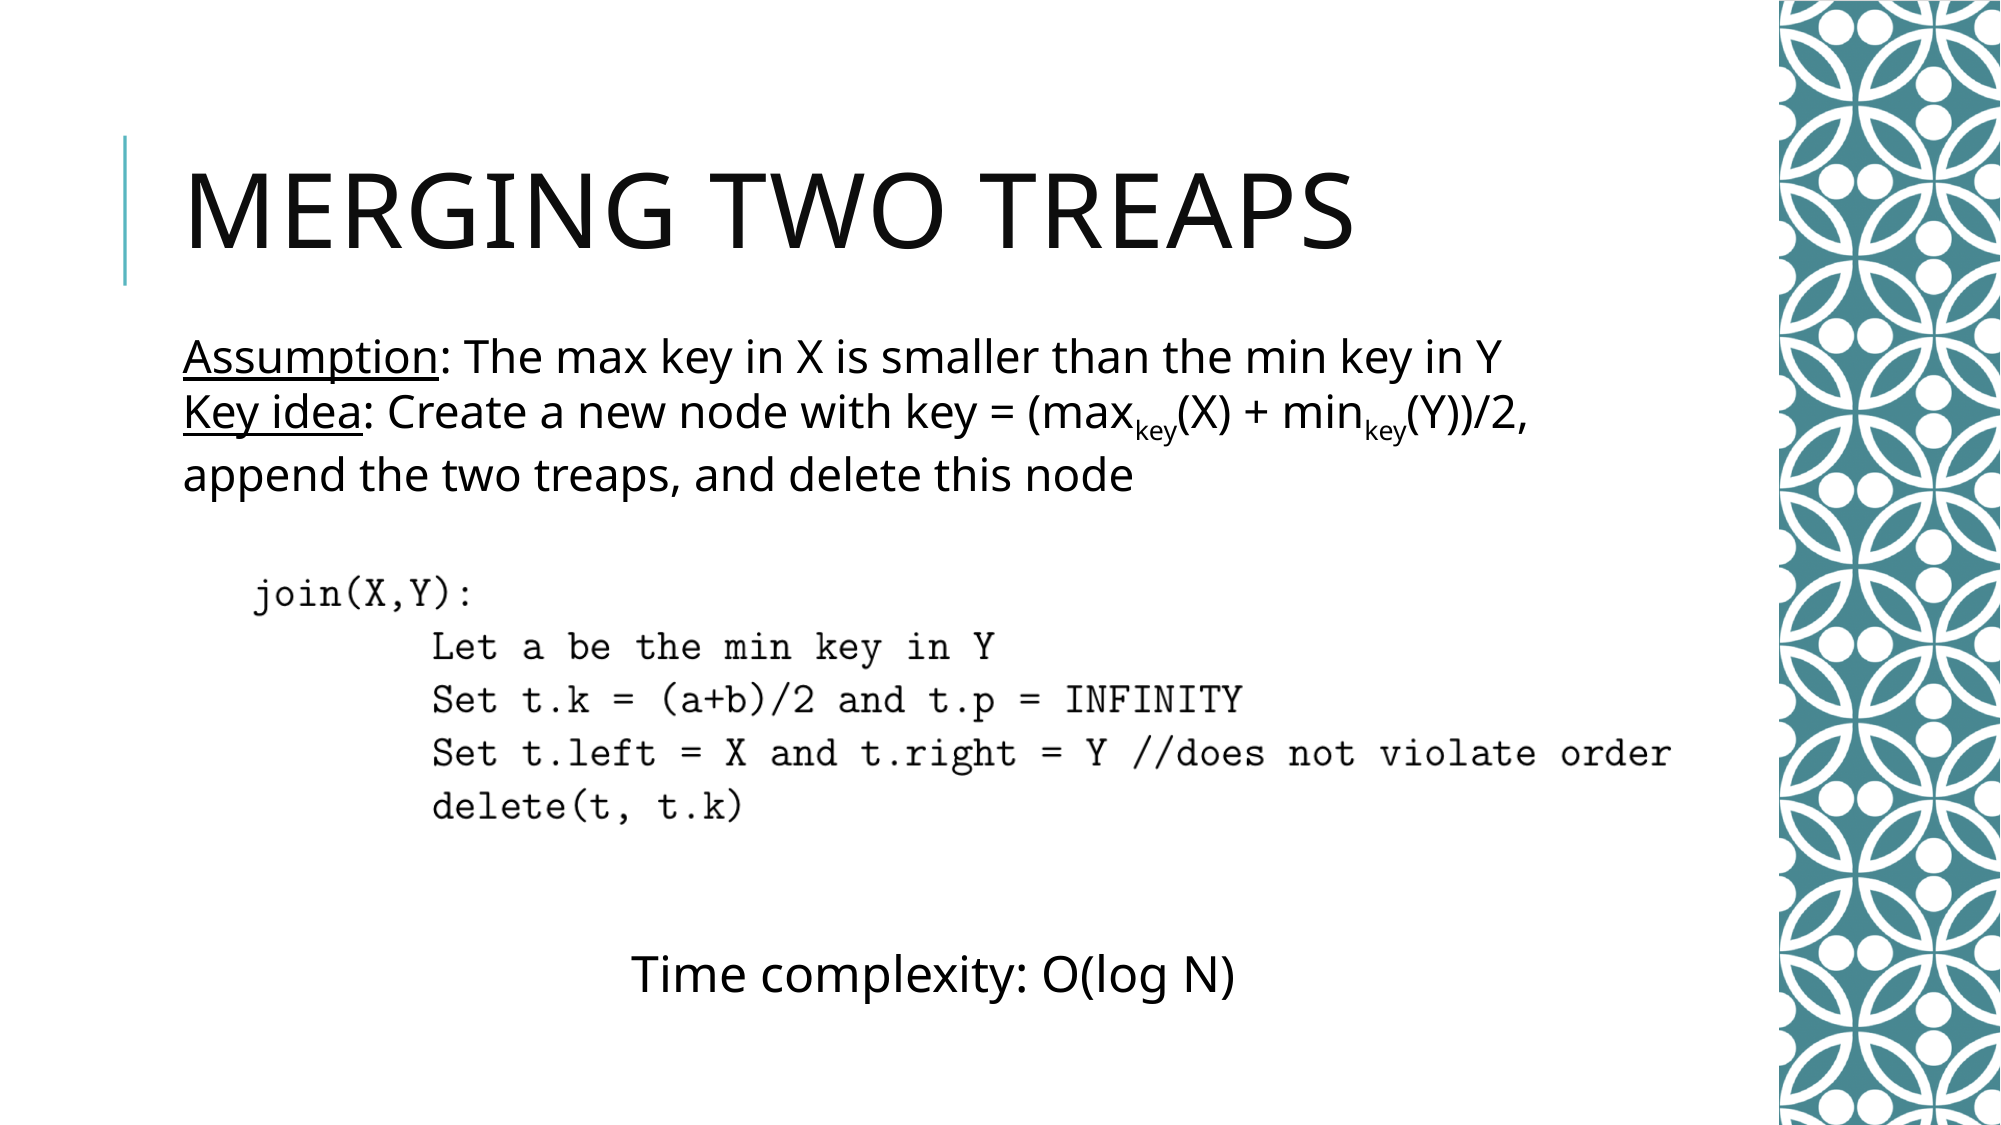

# Merging two treaps
Assumption: The max key in X is smaller than the min key in Y
Key idea: Create a new node with key = (maxkey(X) + minkey(Y))/2, append the two treaps, and delete this node
Time complexity: O(log N)